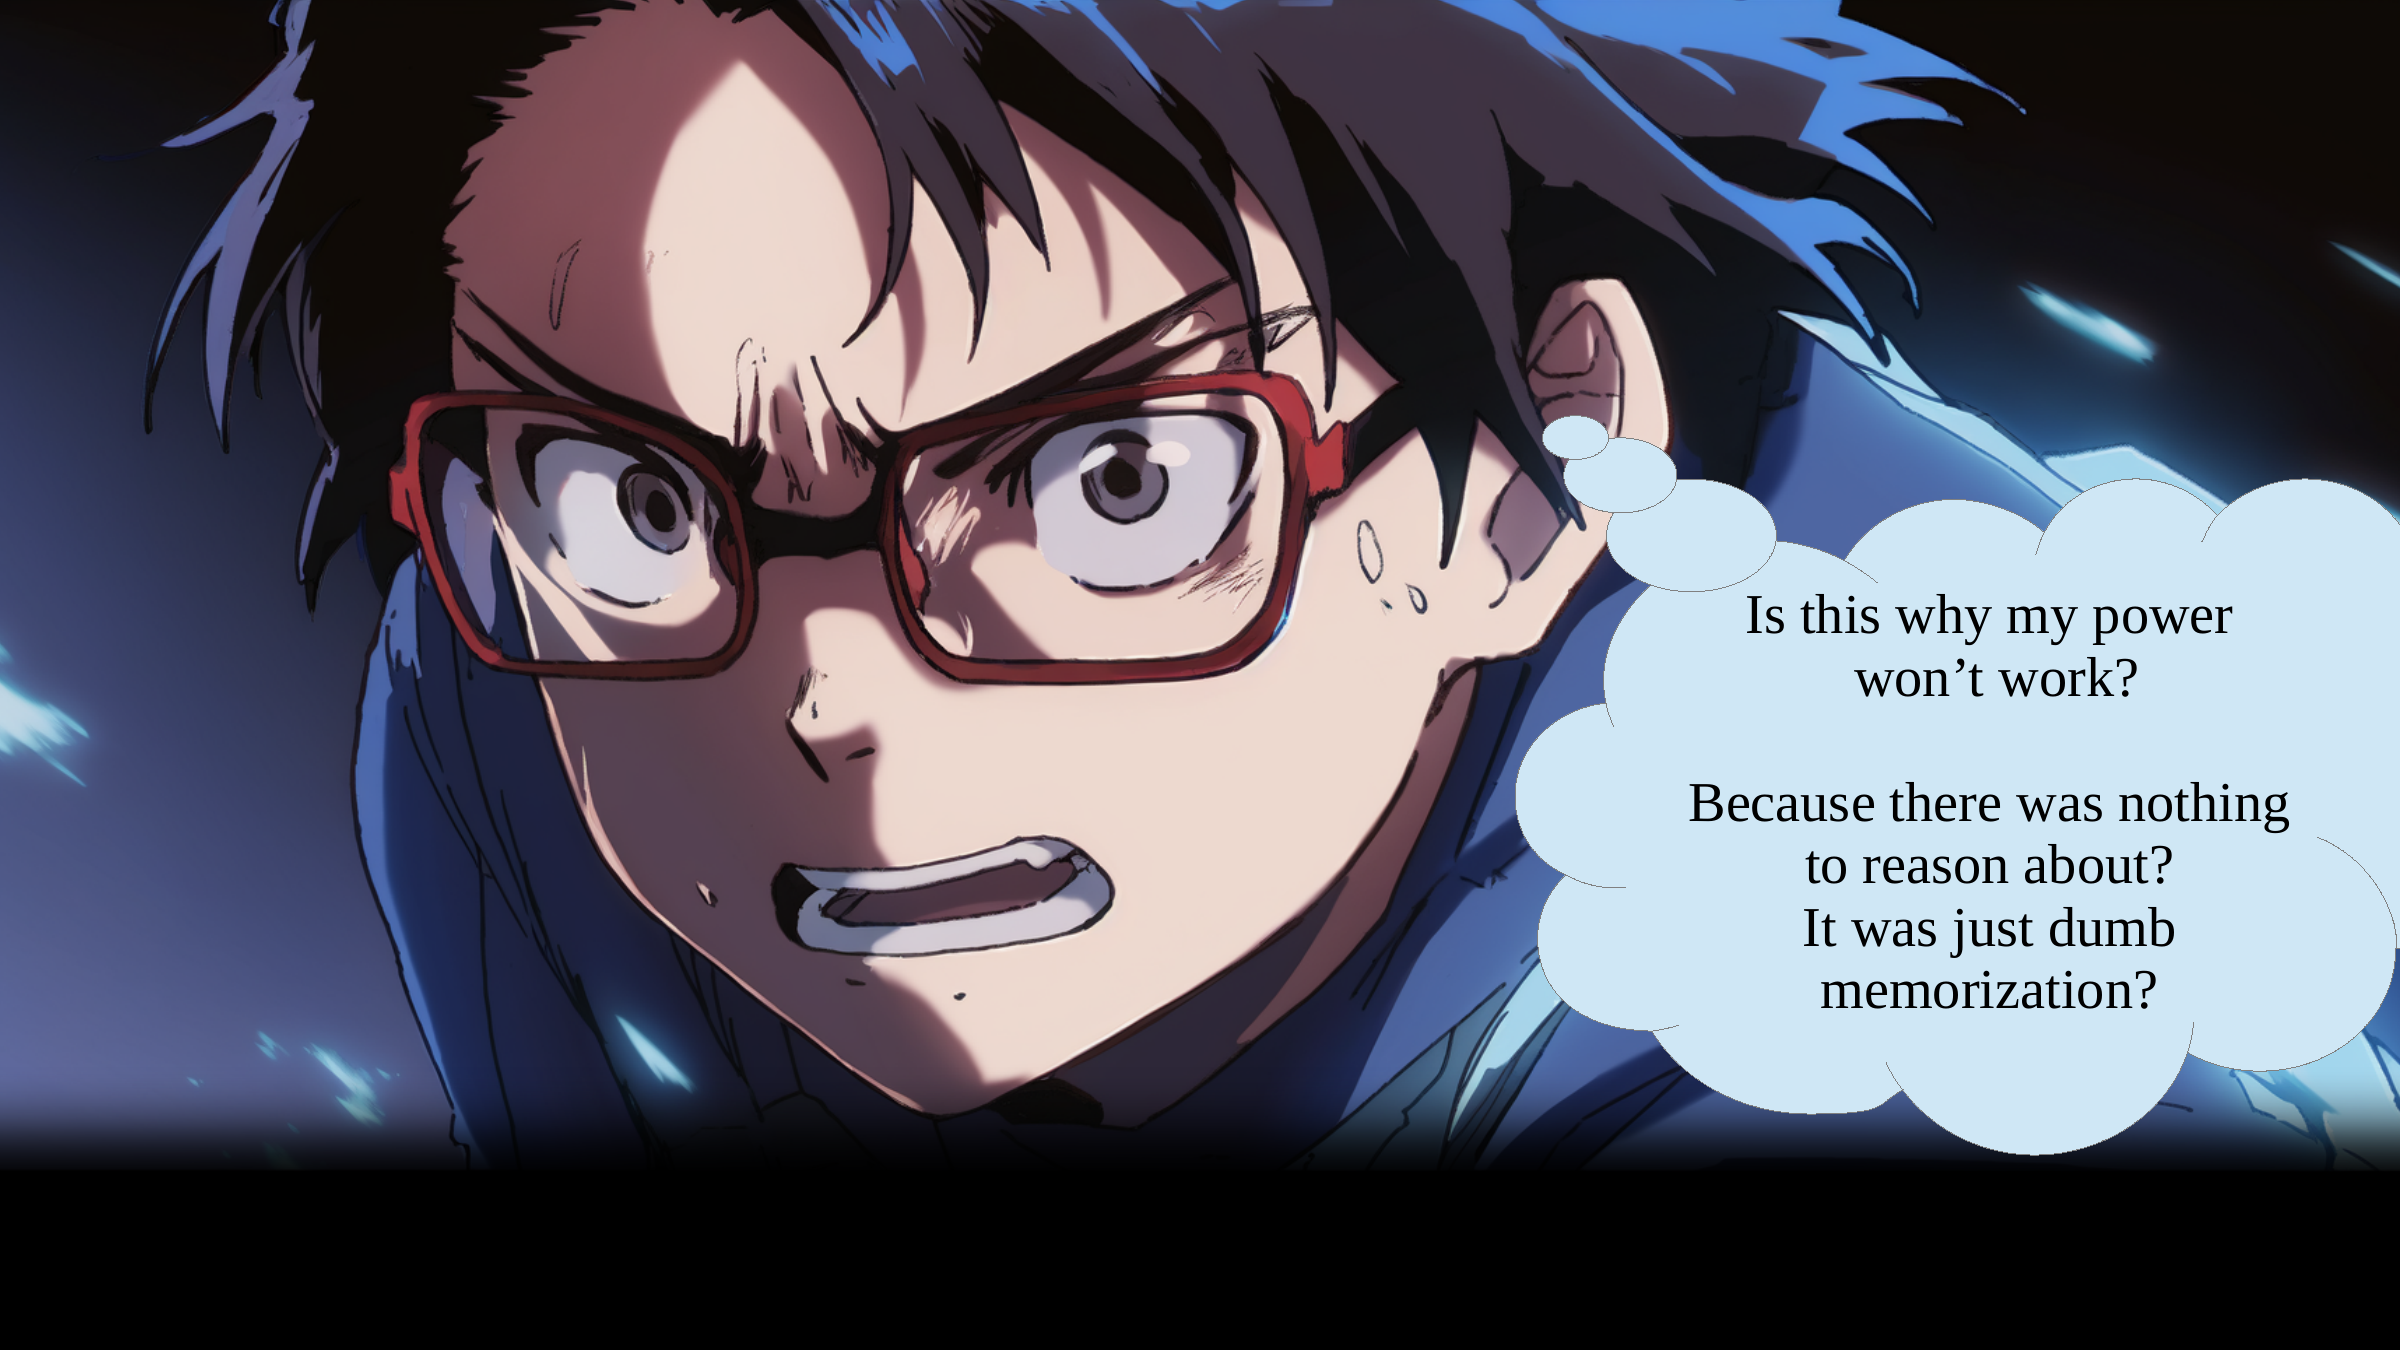

Is this why my power
 won’t work?
Because there was nothing
 to reason about?
It was just dumb memorization?